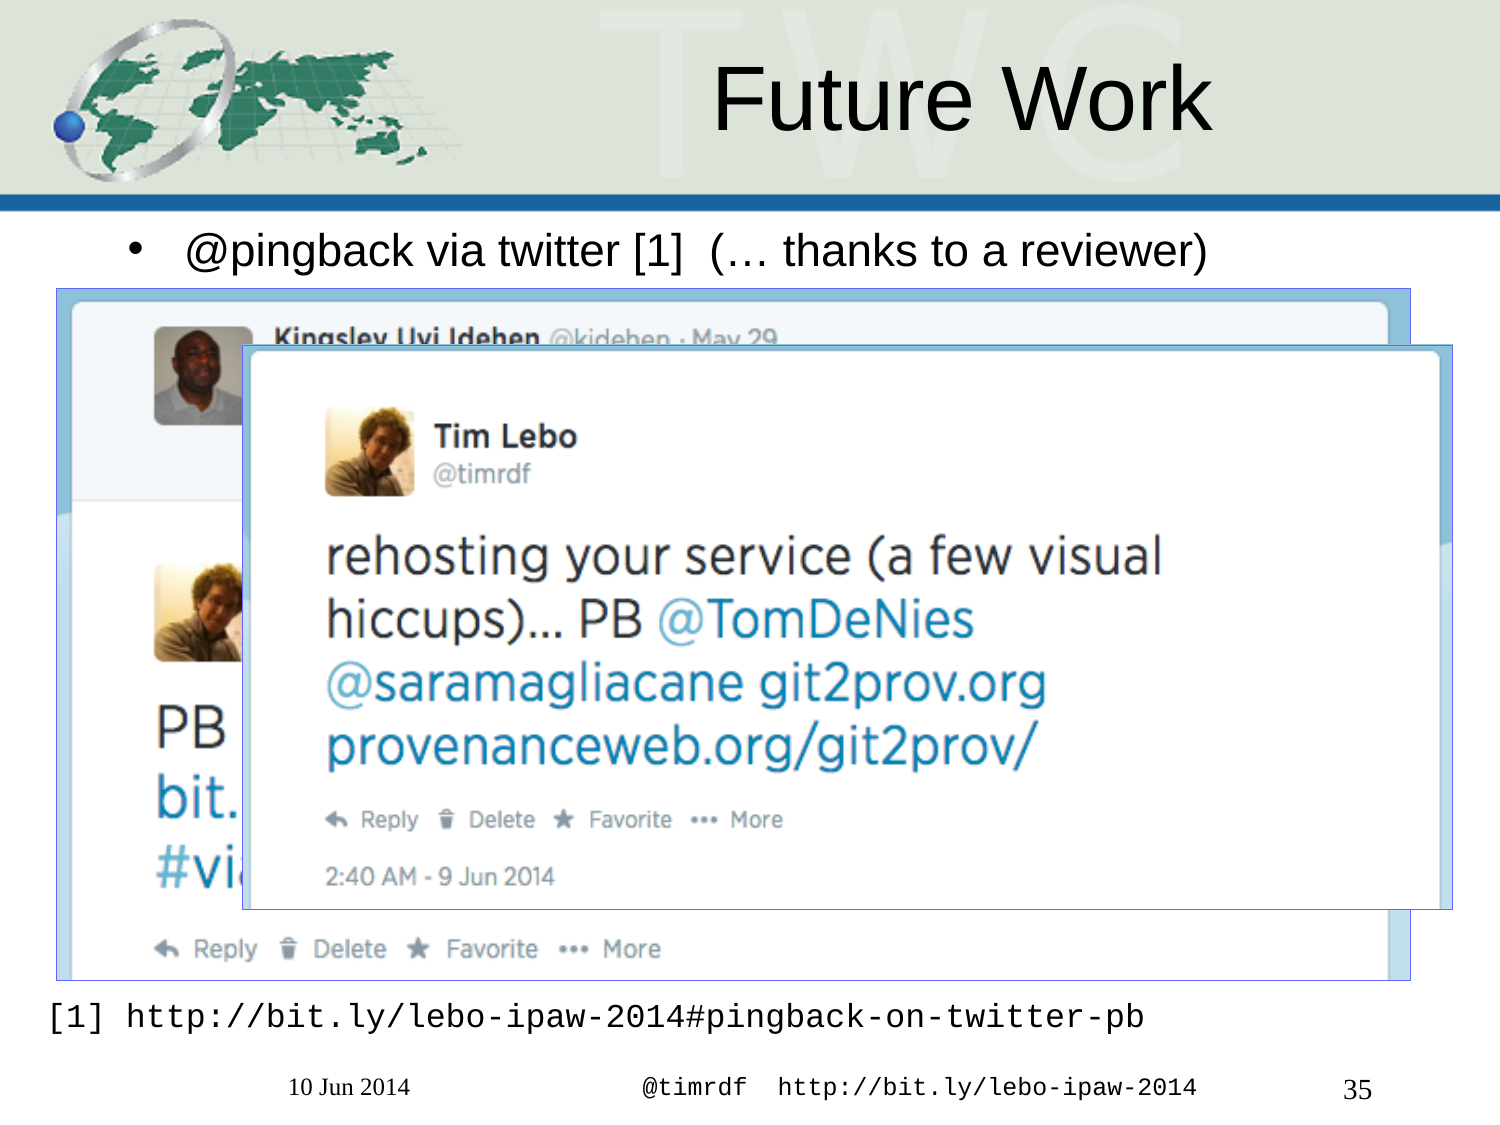

# Future Work
@pingback via twitter [1] (… thanks to a reviewer)
[1] http://bit.ly/lebo-ipaw-2014#pingback-on-twitter-pb
10 Jun 2014
@timrdf http://bit.ly/lebo-ipaw-2014
35